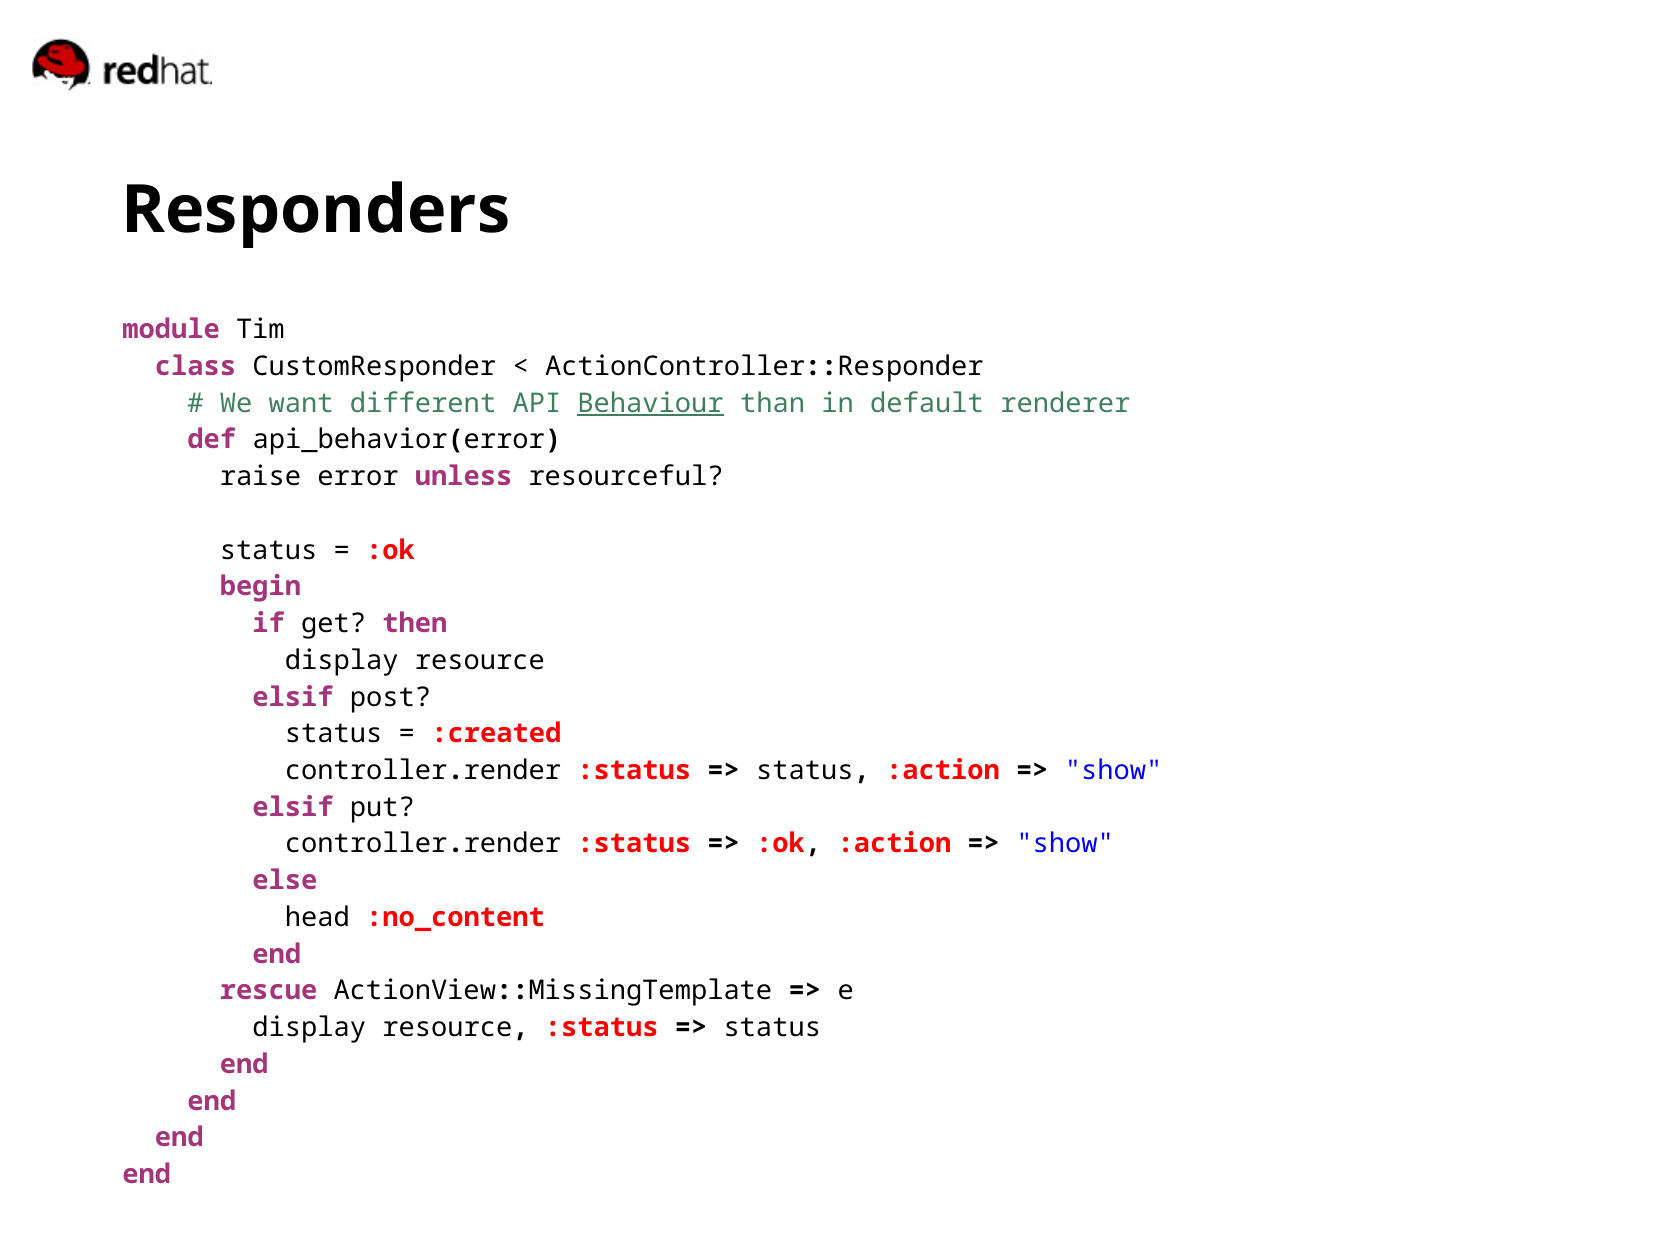

# Responders
module Tim
 class CustomResponder < ActionController::Responder
 # We want different API Behaviour than in default renderer
 def api_behavior(error)
 raise error unless resourceful?
 status = :ok
 begin
 if get? then
 display resource
 elsif post?
 status = :created
 controller.render :status => status, :action => "show"
 elsif put?
 controller.render :status => :ok, :action => "show"
 else
 head :no_content
 end
 rescue ActionView::MissingTemplate => e
 display resource, :status => status
 end
 end
 end
end